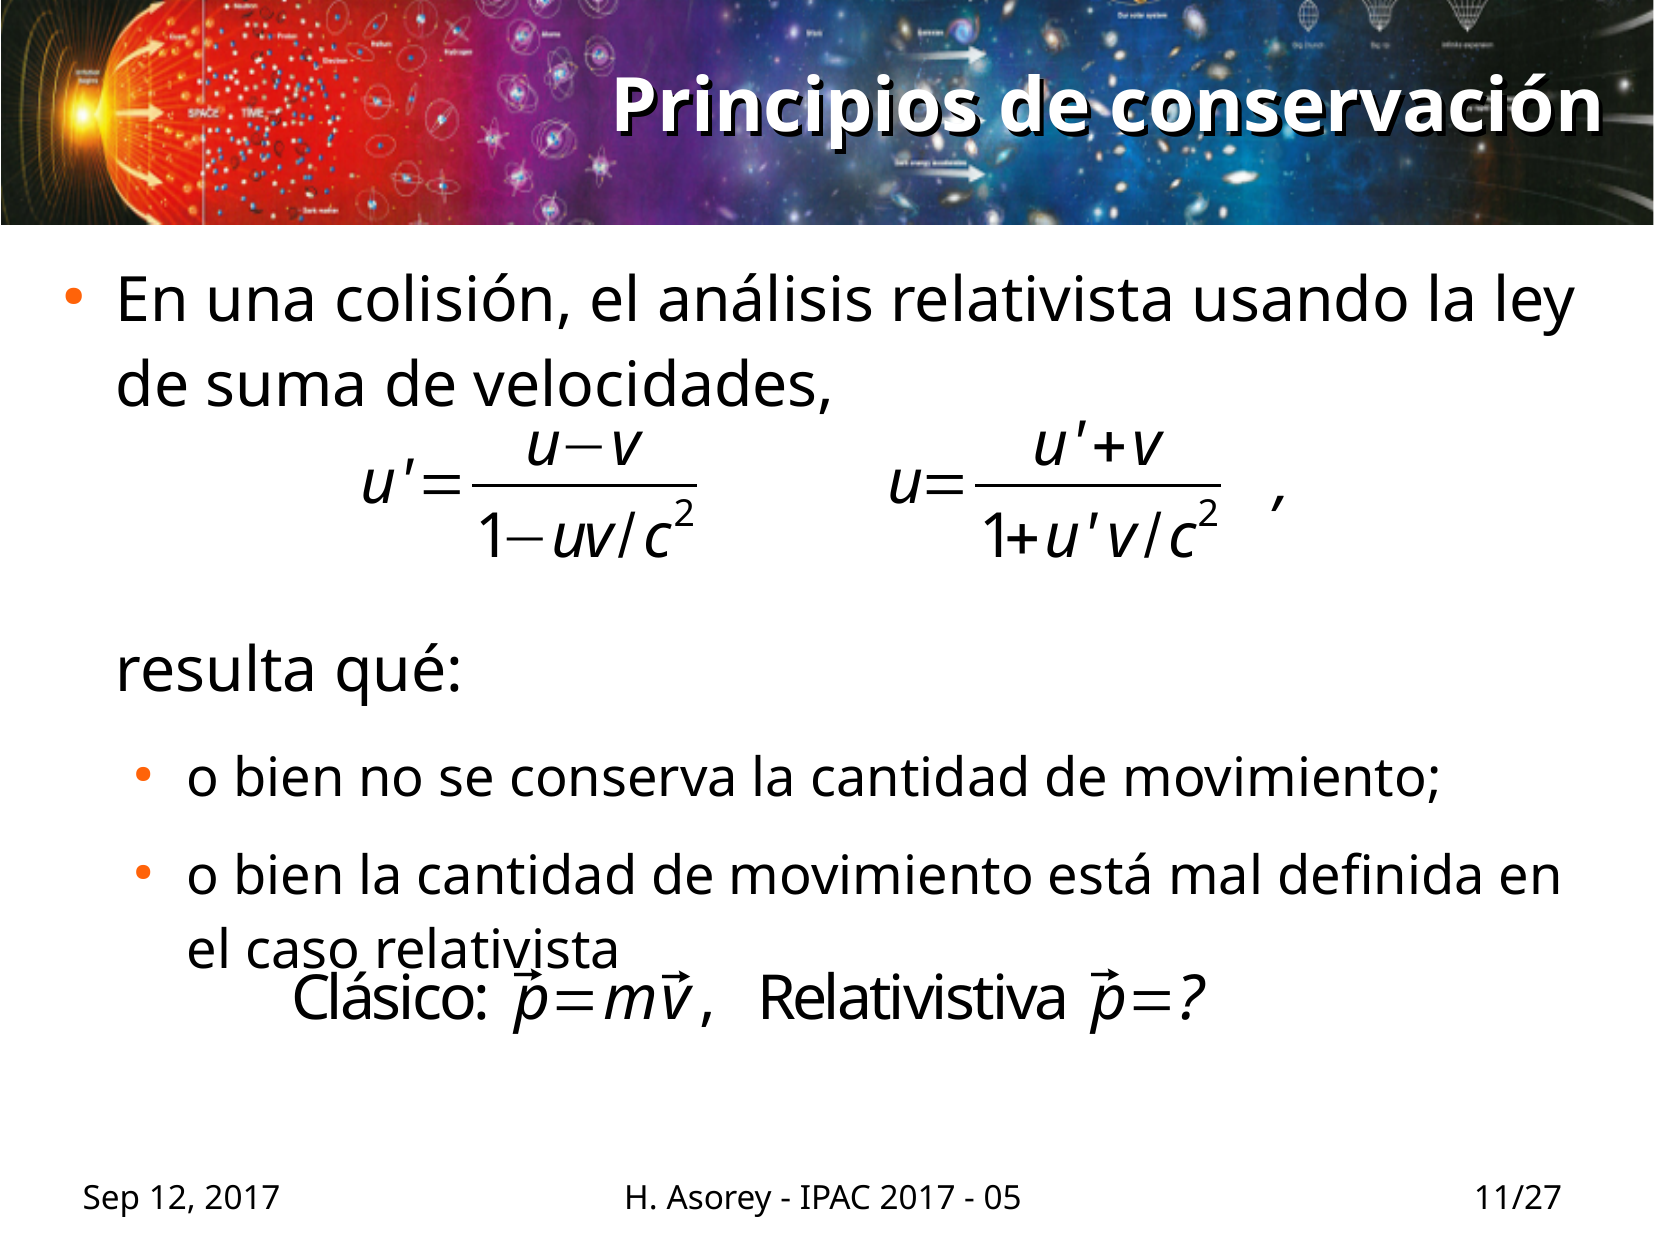

# Principios de conservación
En una colisión, el análisis relativista usando la ley de suma de velocidades,
resulta qué:
o bien no se conserva la cantidad de movimiento;
o bien la cantidad de movimiento está mal definida en el caso relativista
Sep 12, 2017
H. Asorey - IPAC 2017 - 05
11